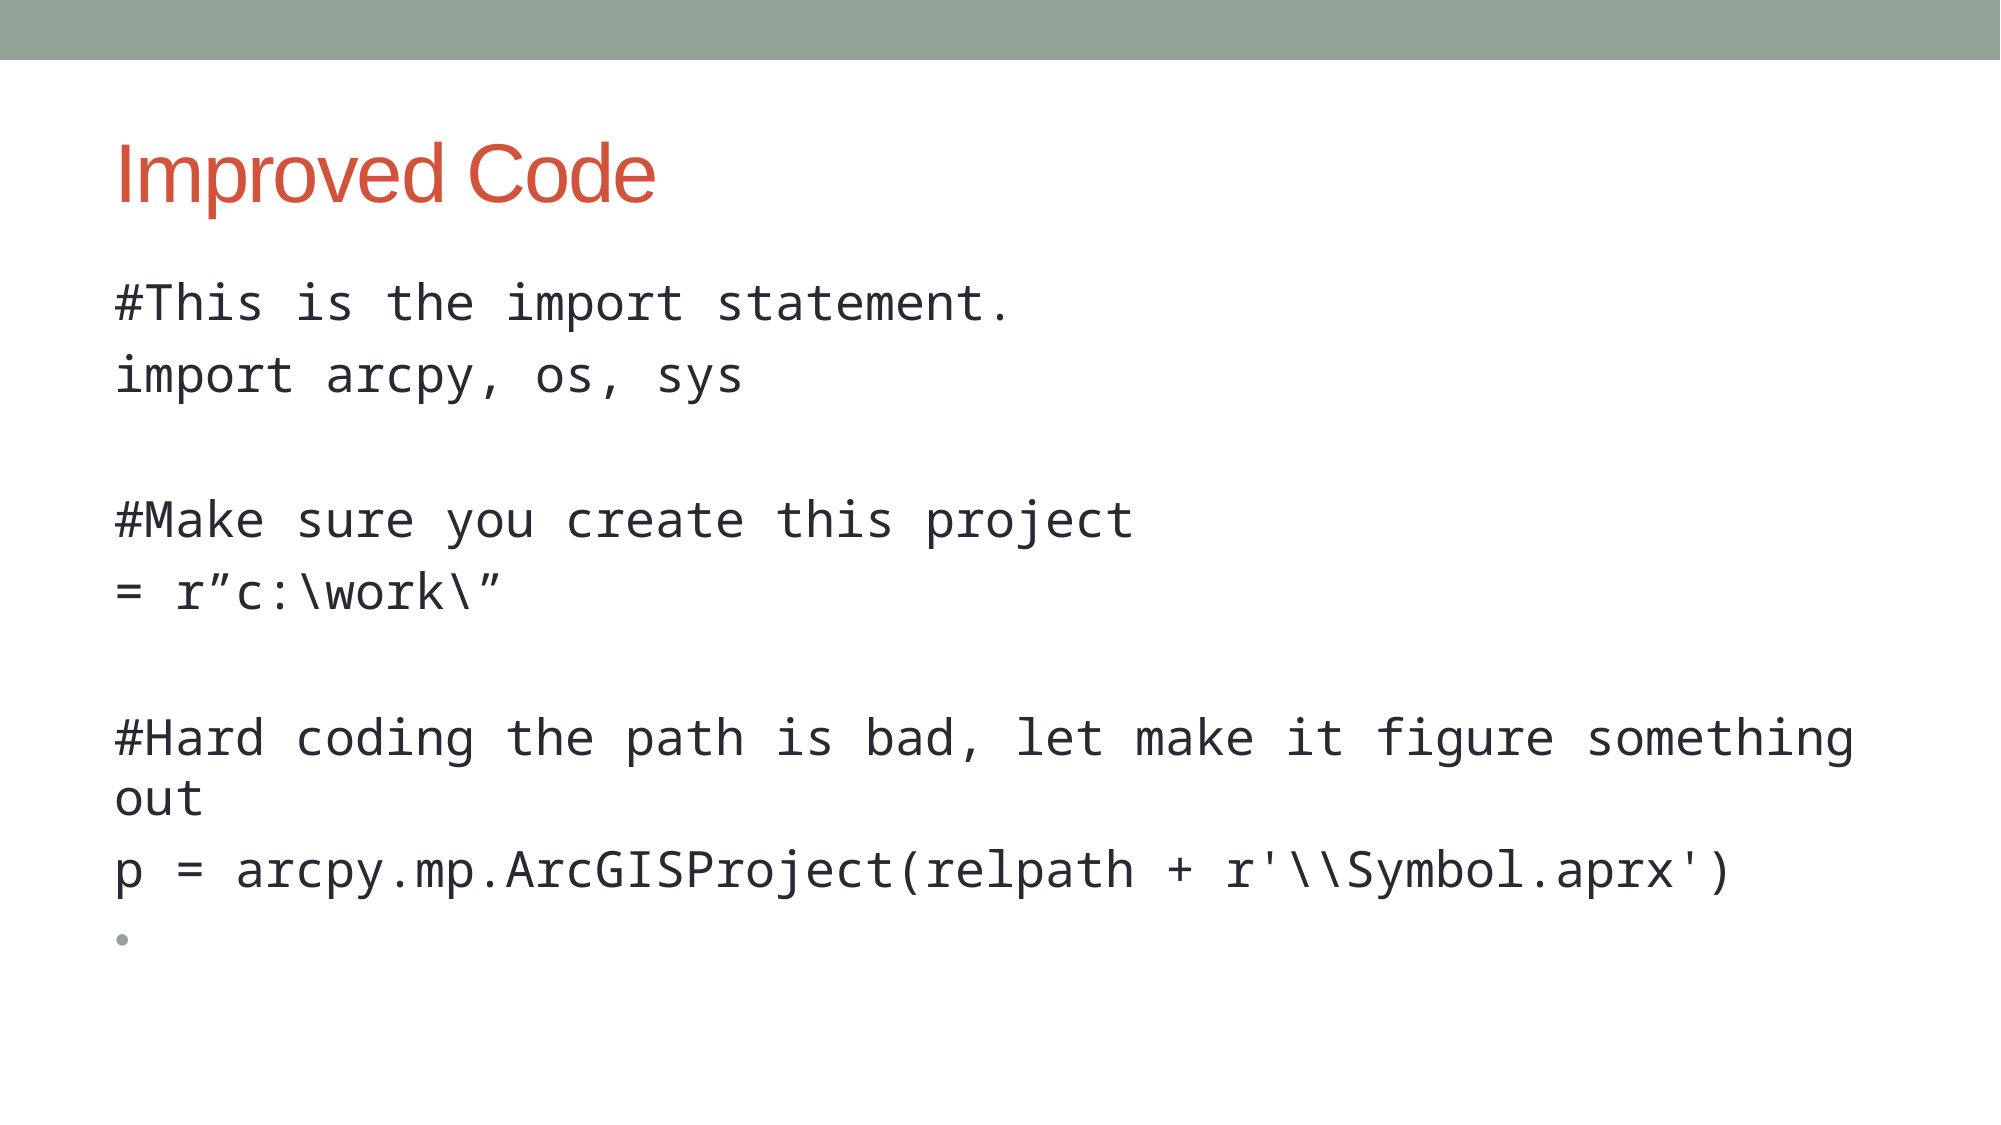

# Improved Code
#This is the import statement.
import arcpy, os, sys
#Make sure you create this project
= r”c:\work\”
#Hard coding the path is bad, let make it figure something out
p = arcpy.mp.ArcGISProject(relpath + r'\\Symbol.aprx')